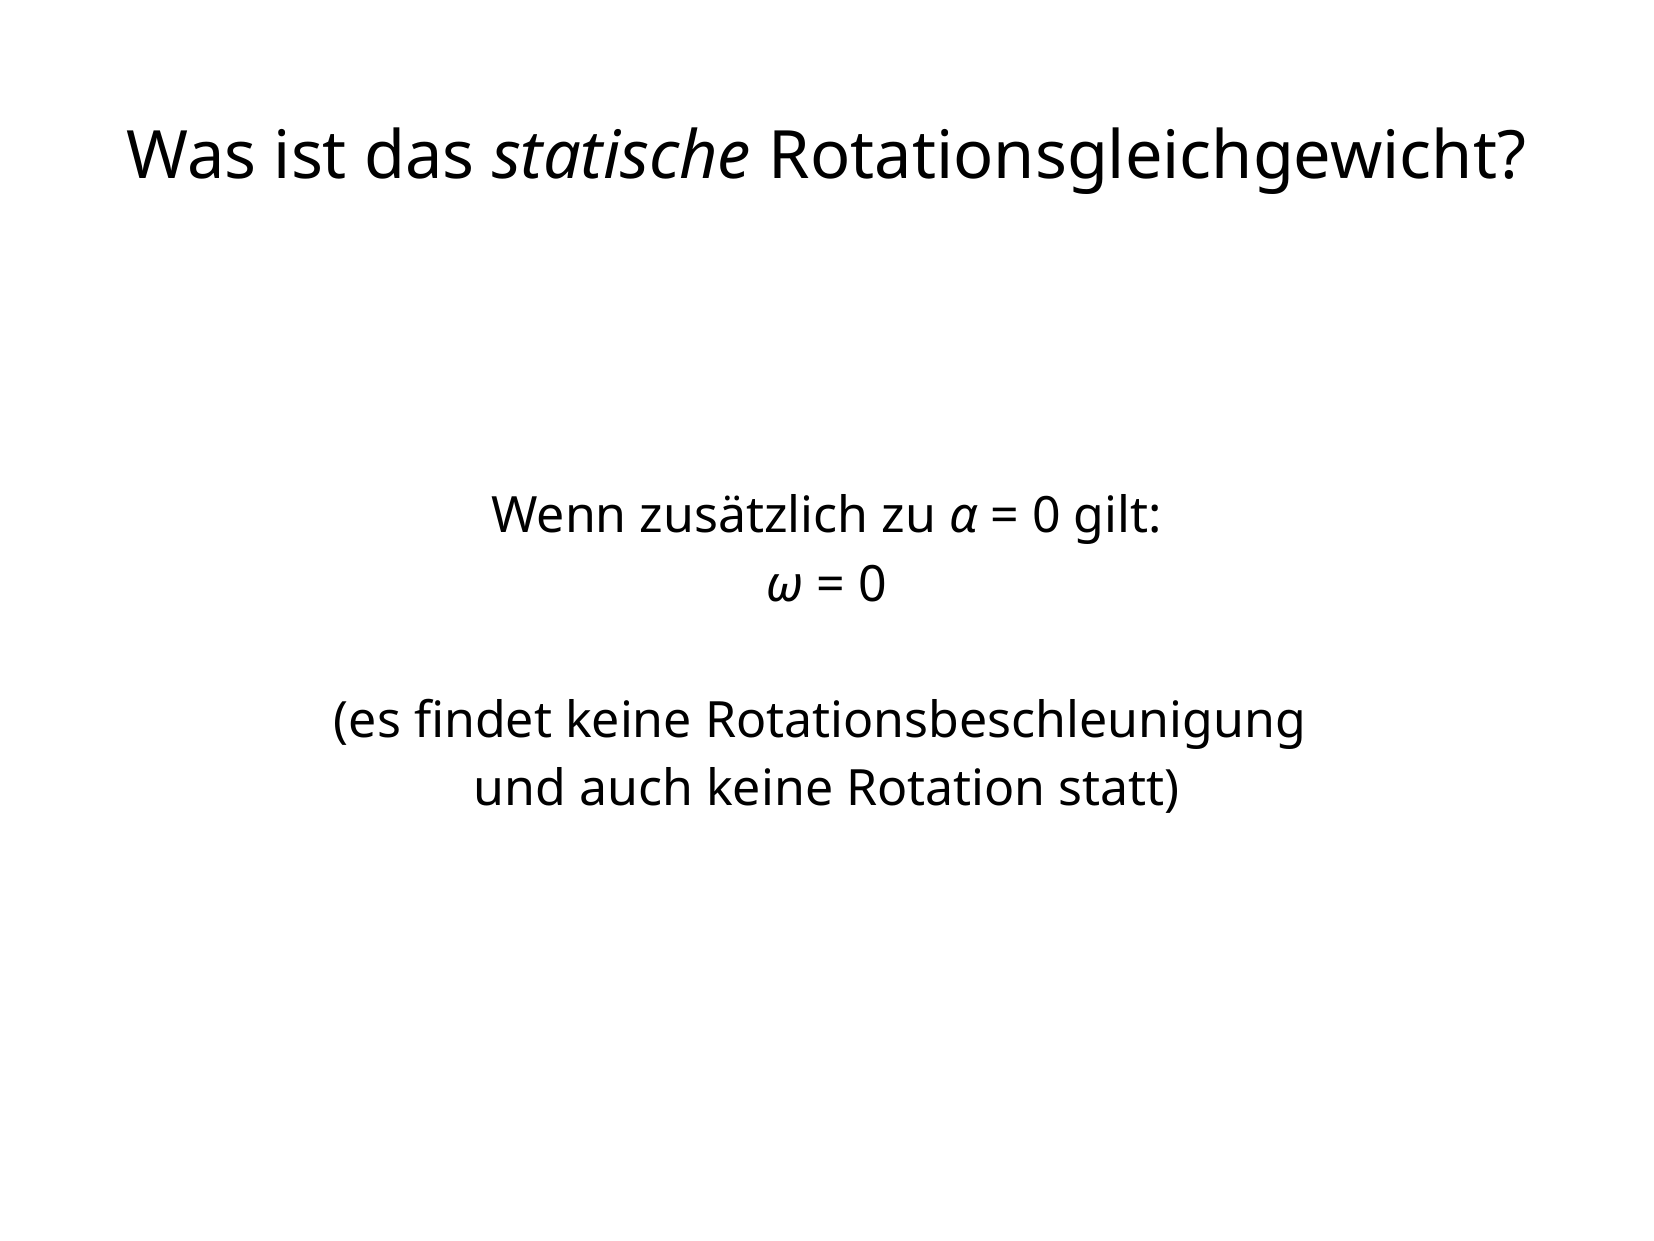

# Was ist das statische Rotationsgleichgewicht?
Wenn zusätzlich zu α = 0 gilt:
ω = 0
(es findet keine Rotationsbeschleunigung
und auch keine Rotation statt)